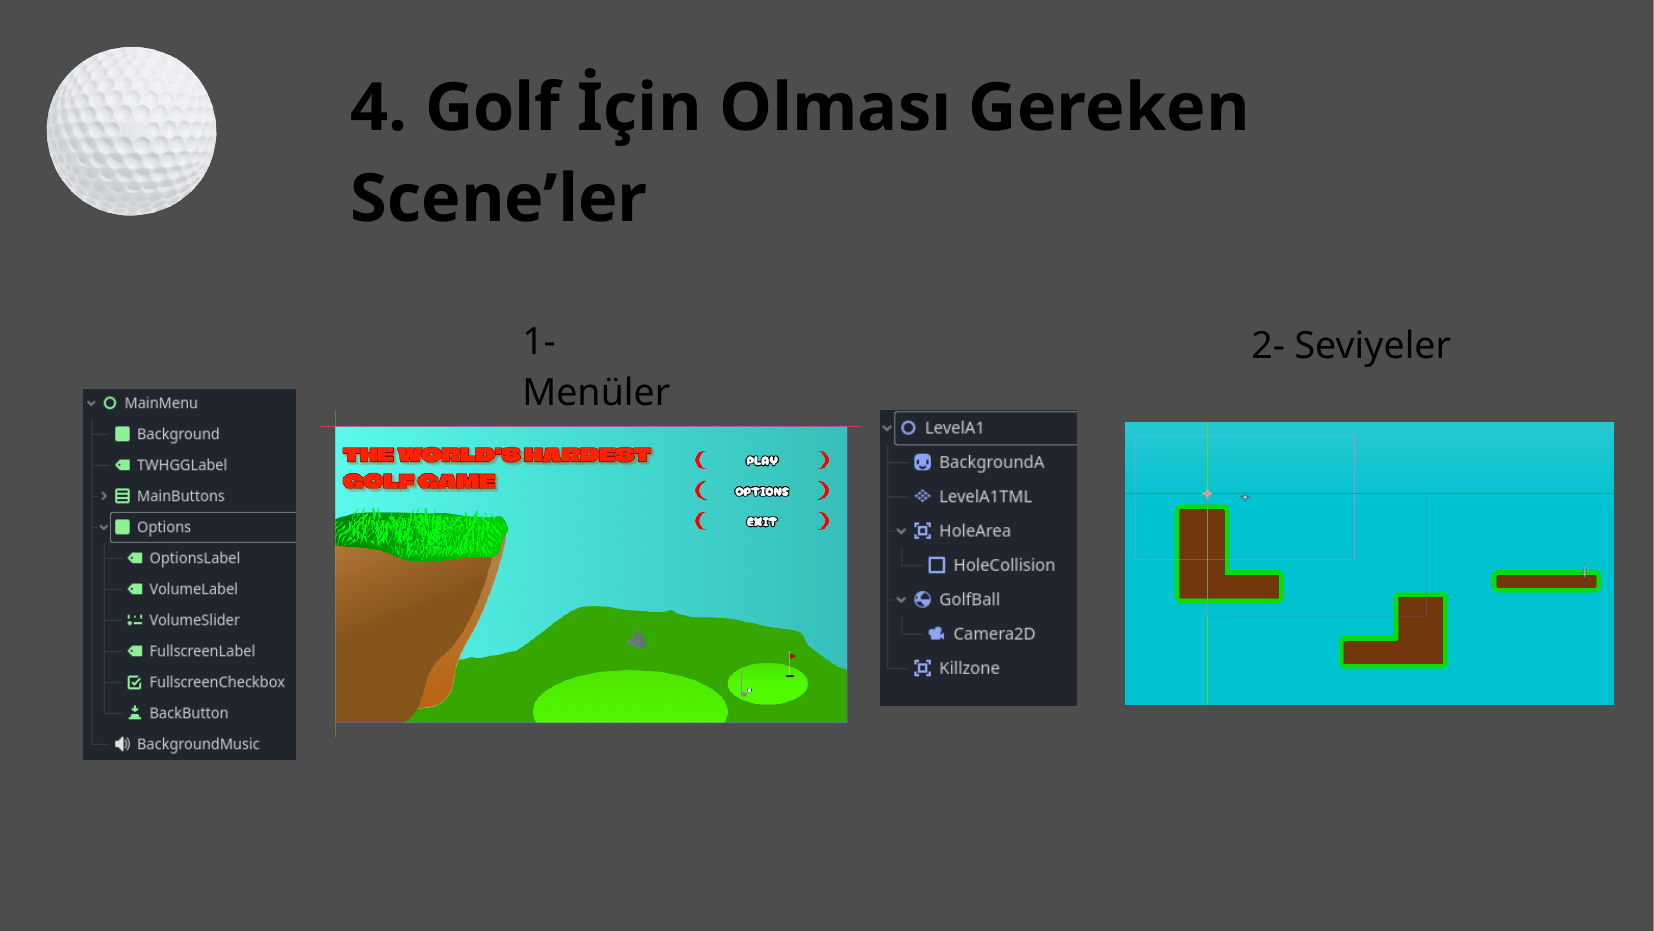

4. Golf İçin Olması Gereken Scene’ler
1- Menüler
2- Seviyeler